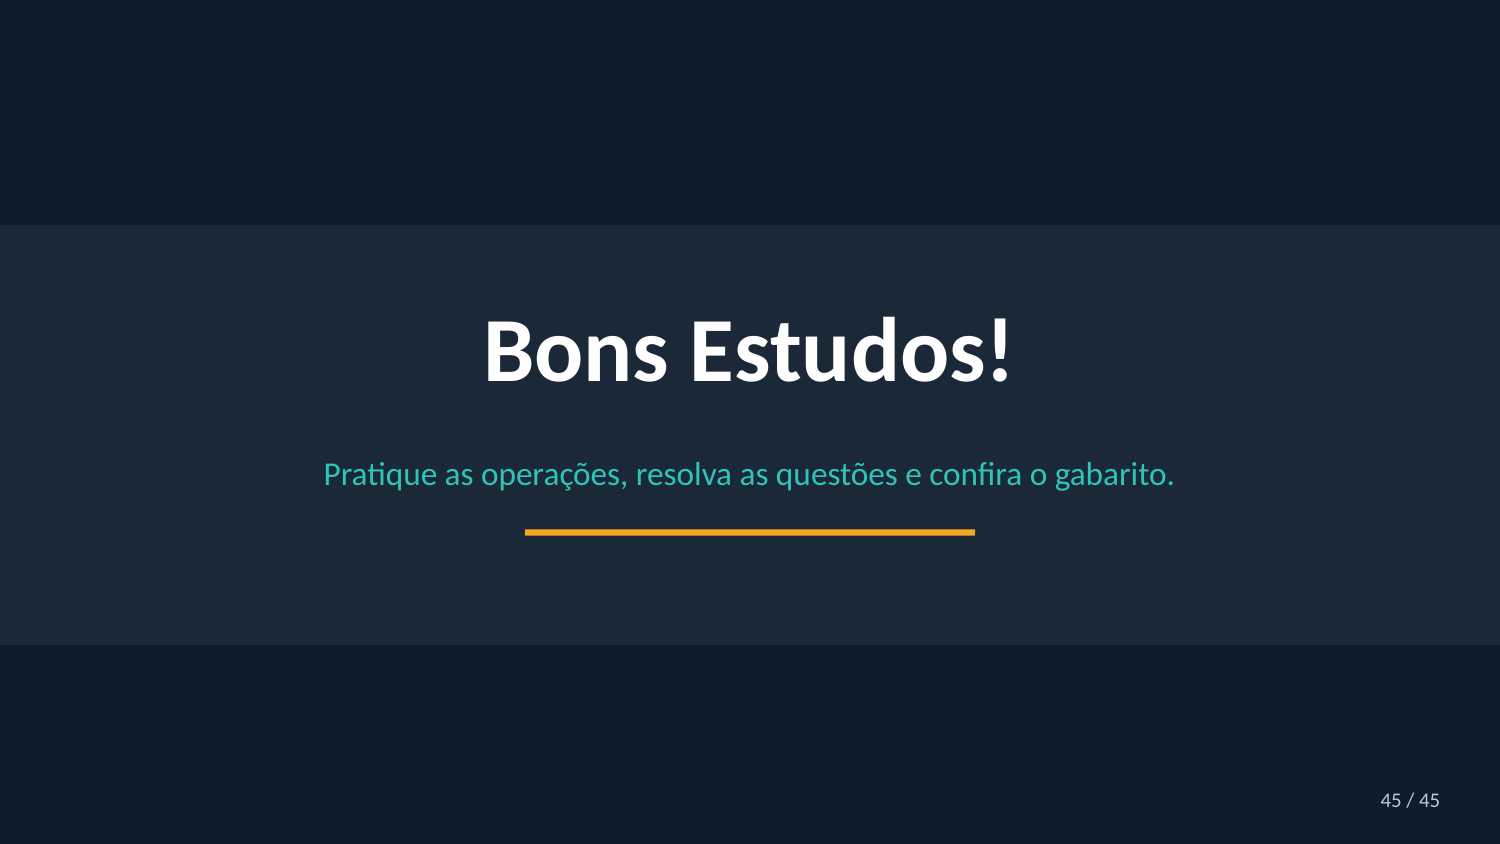

Bons Estudos!
Pratique as operações, resolva as questões e confira o gabarito.
45 / 45